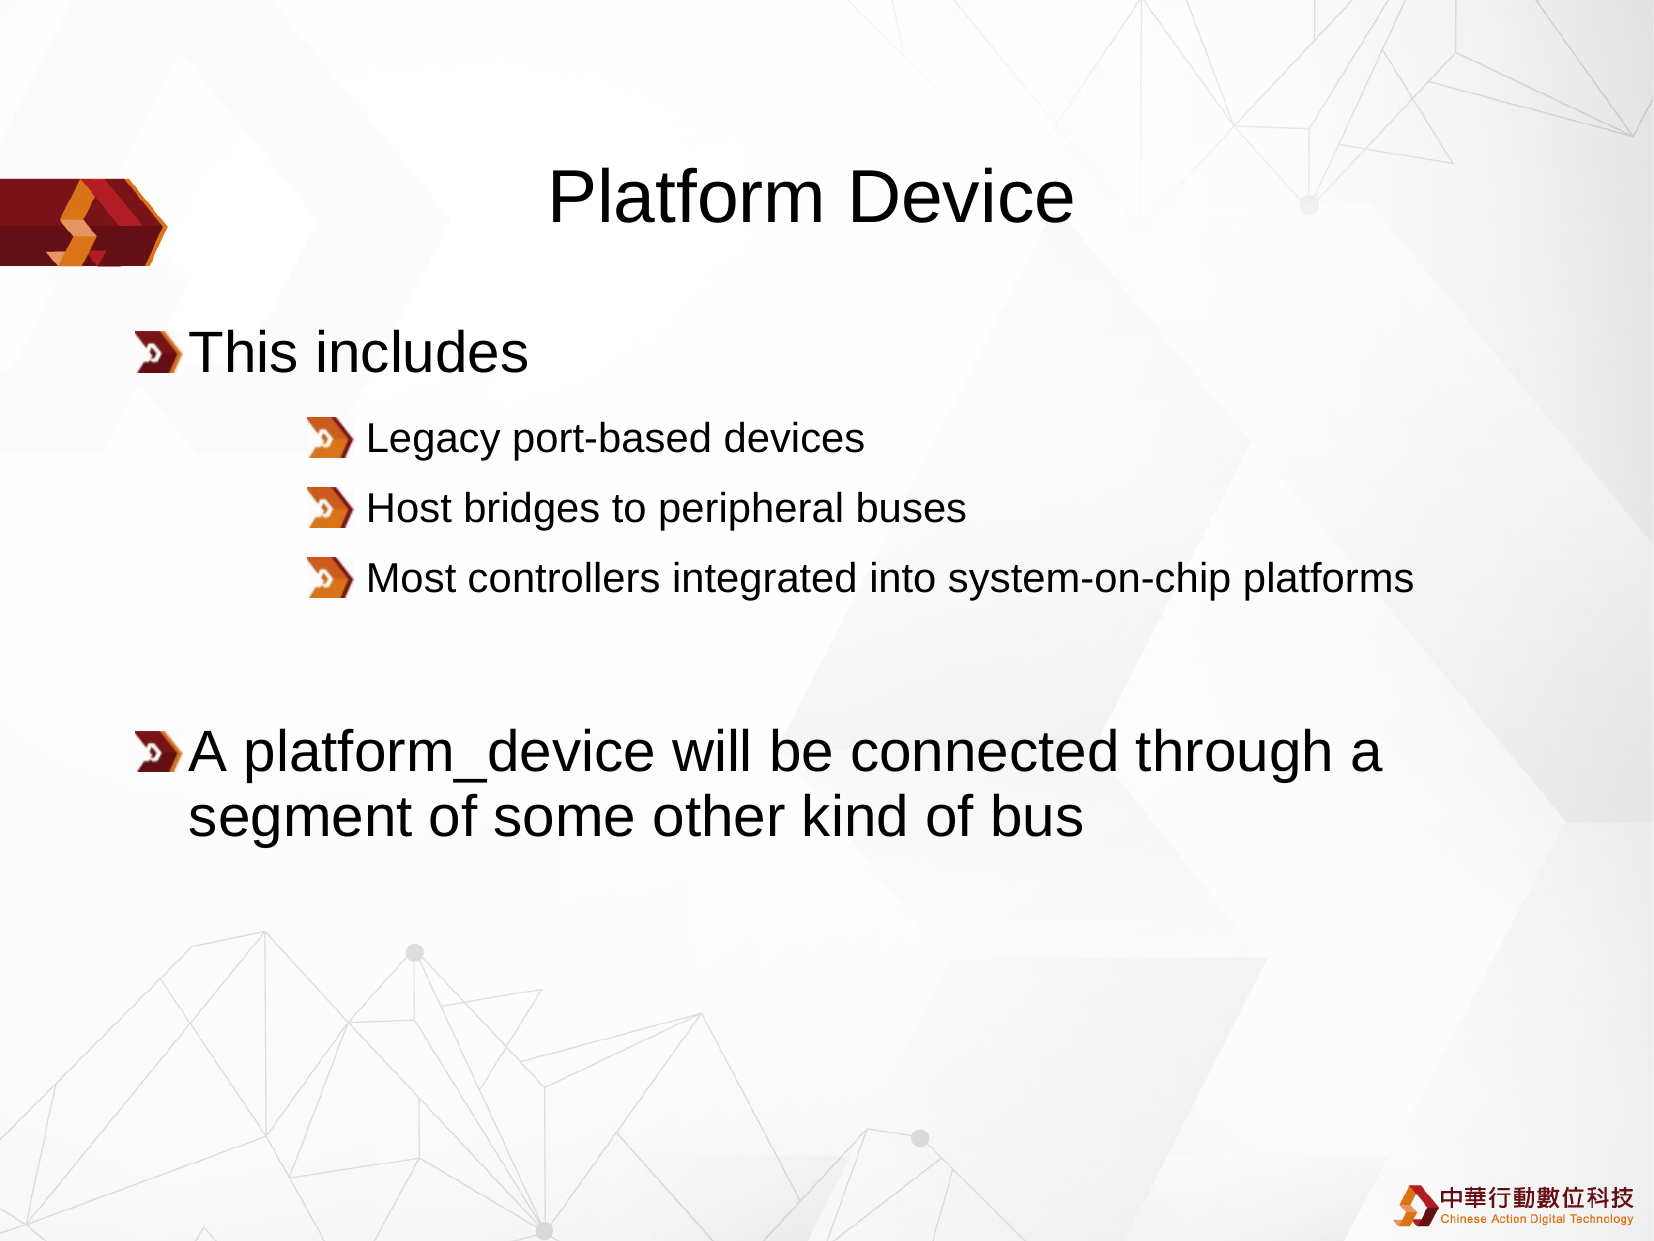

# Platform Device
This includes
 Legacy port-based devices
 Host bridges to peripheral buses
 Most controllers integrated into system-on-chip platforms
A platform_device will be connected through a segment of some other kind of bus